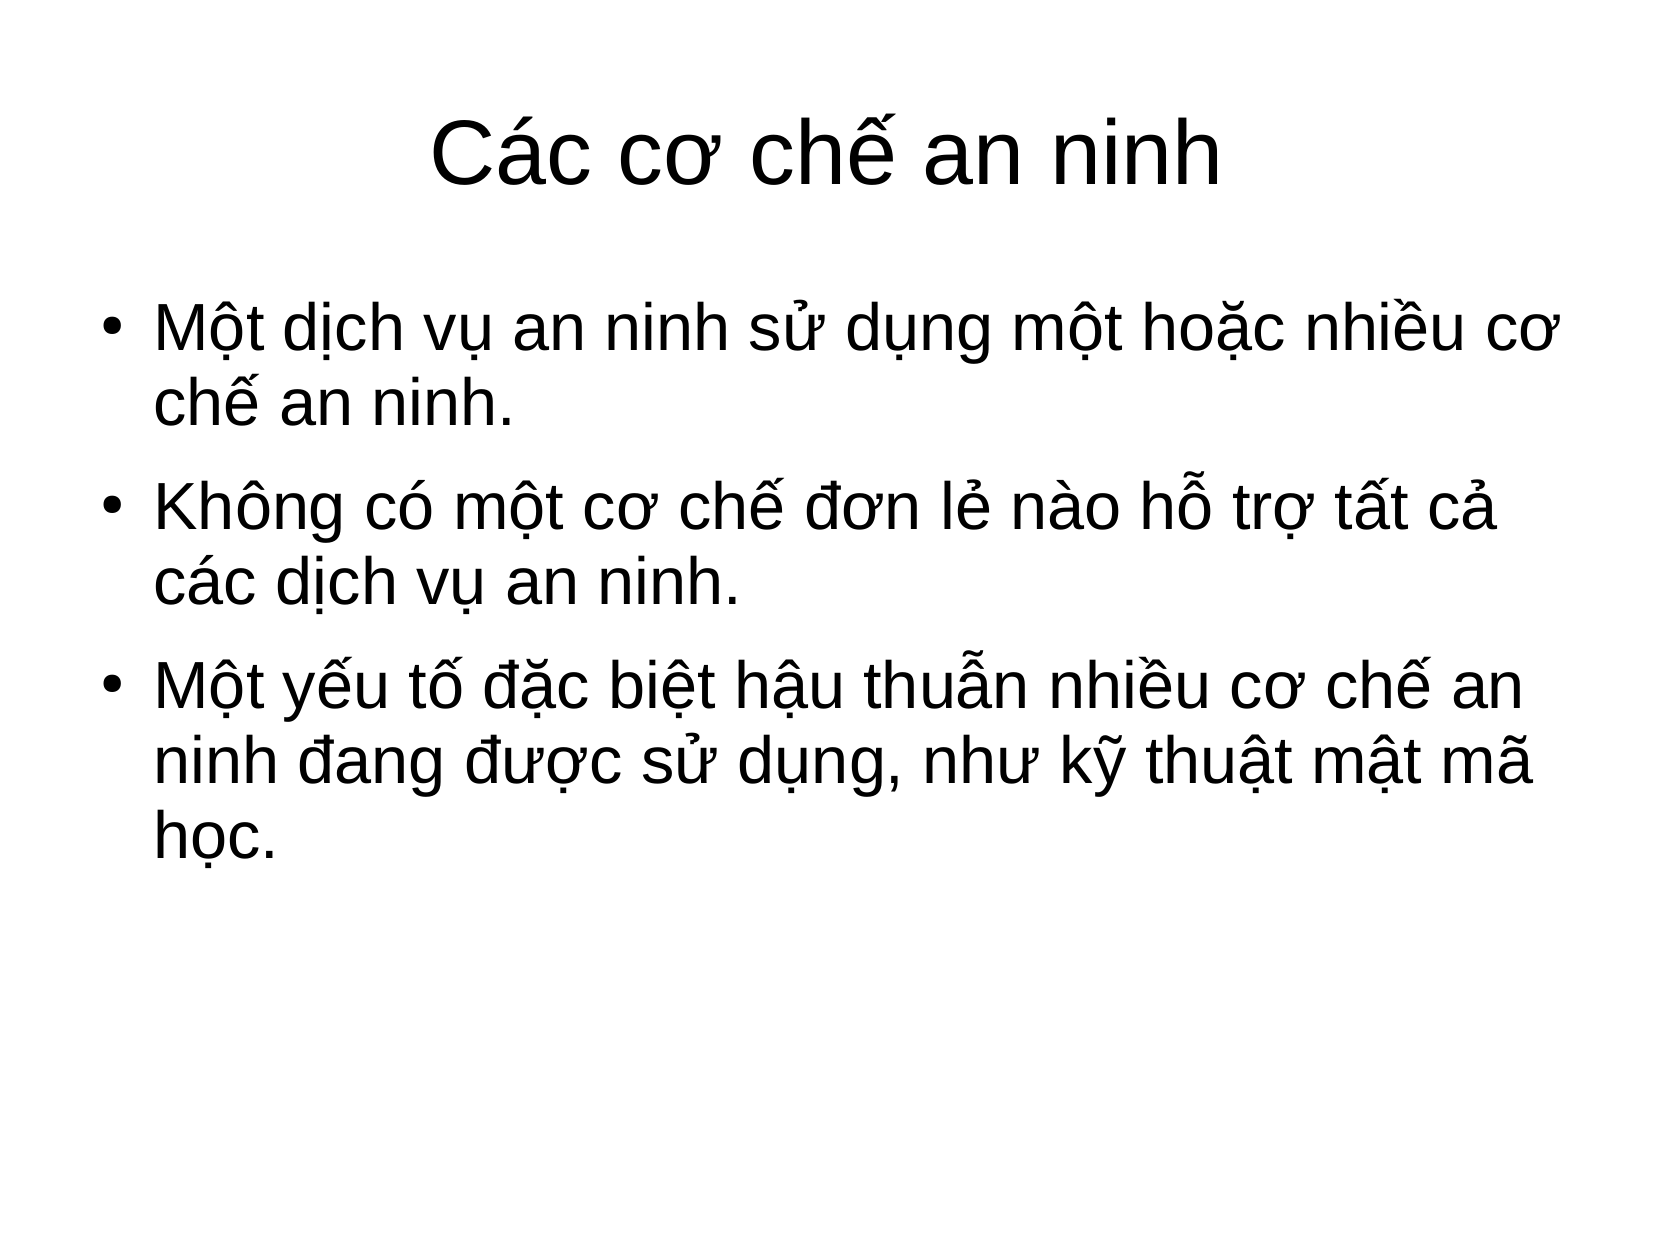

# Các cơ chế an ninh
Một dịch vụ an ninh sử dụng một hoặc nhiều cơ chế an ninh.
Không có một cơ chế đơn lẻ nào hỗ trợ tất cả các dịch vụ an ninh.
Một yếu tố đặc biệt hậu thuẫn nhiều cơ chế an ninh đang được sử dụng, như kỹ thuật mật mã học.